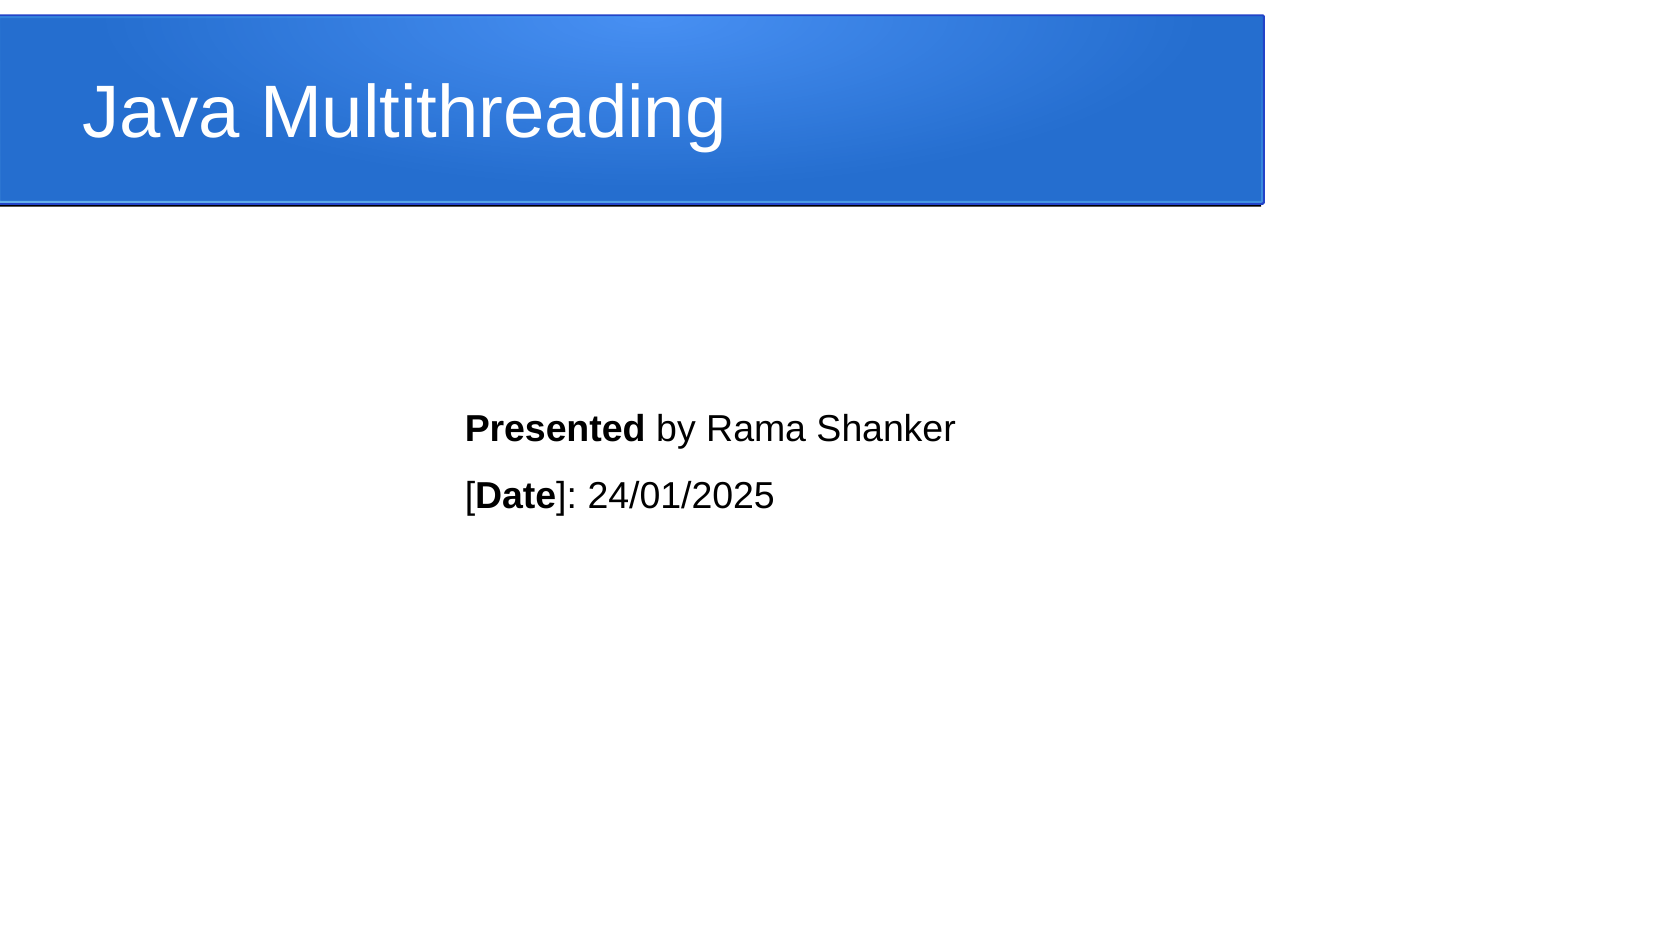

# Java Multithreading
Presented by Rama Shanker
[Date]: 24/01/2025